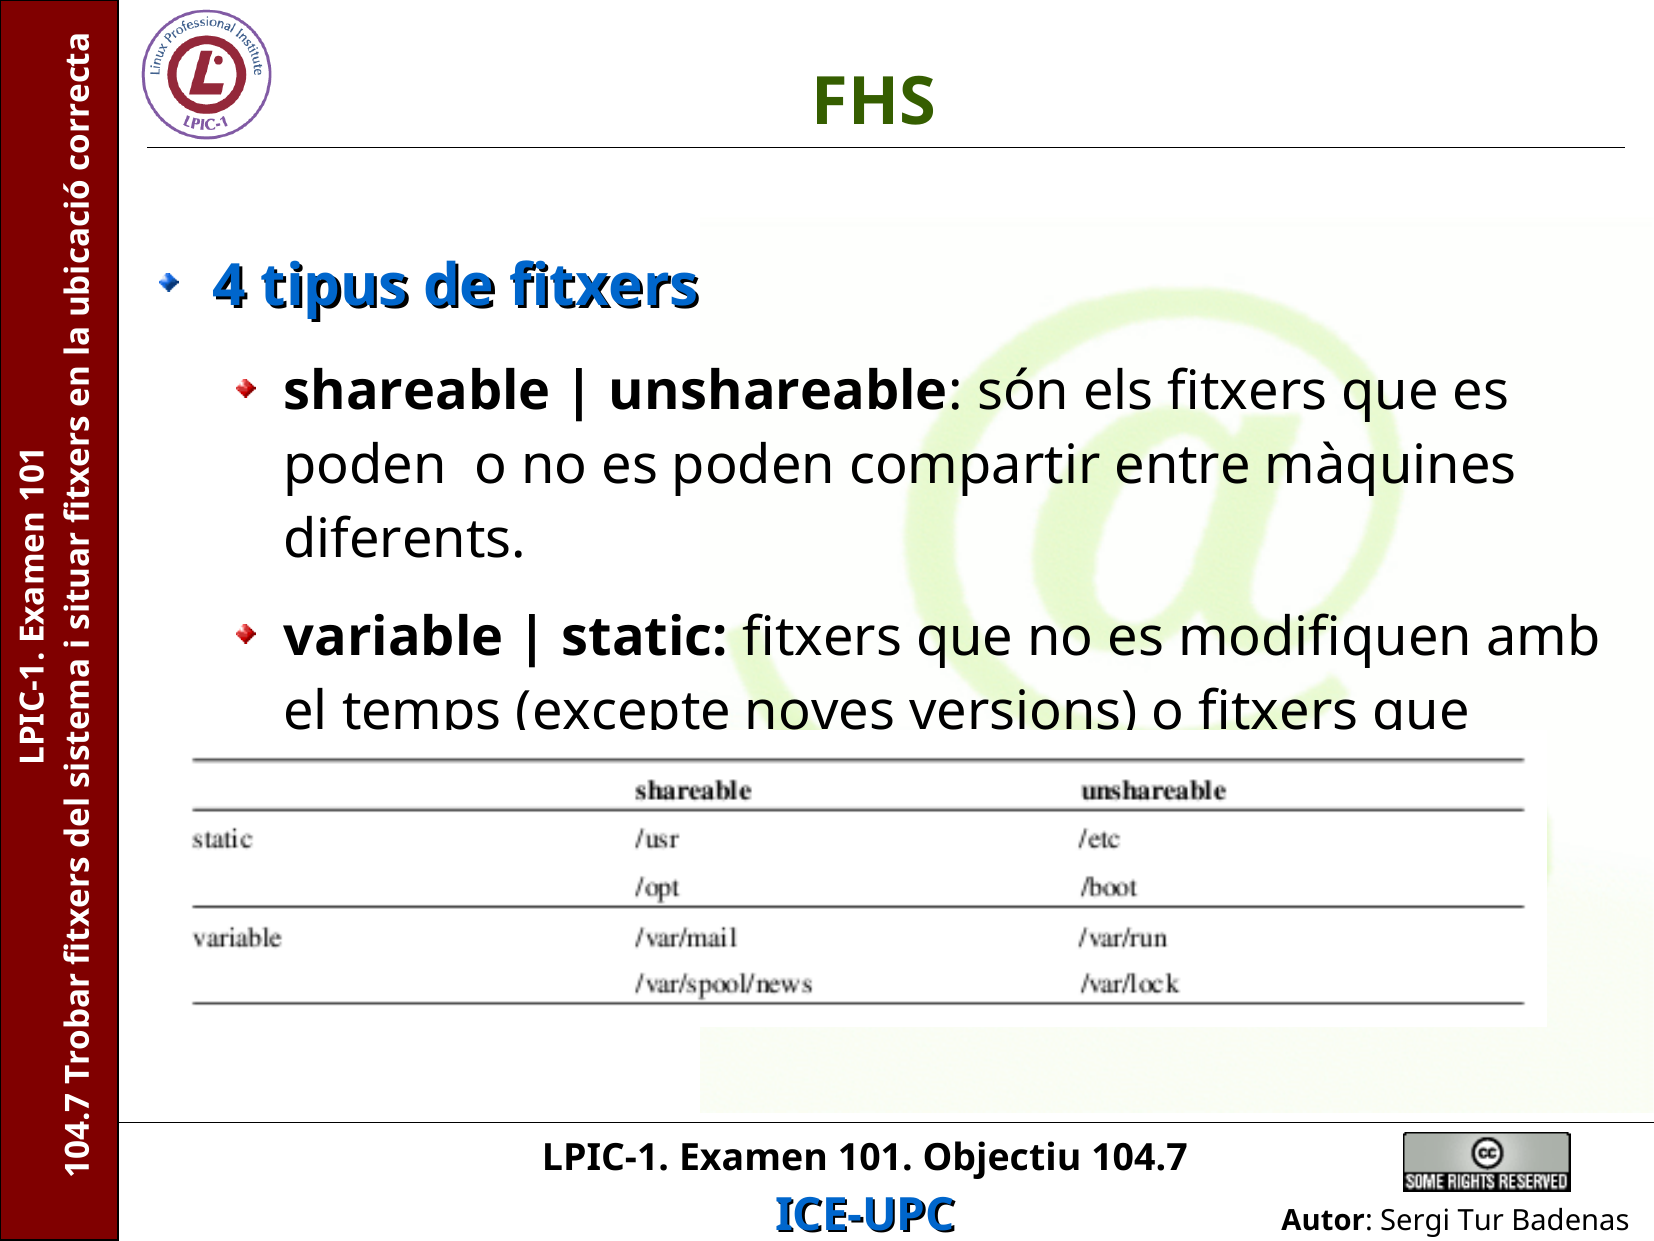

# FHS
4 tipus de fitxers
shareable | unshareable: són els fitxers que es poden o no es poden compartir entre màquines diferents.
variable | static: fitxers que no es modifiquen amb el temps (excepte noves versions) o fitxers que tenen canvis de forma continuada.